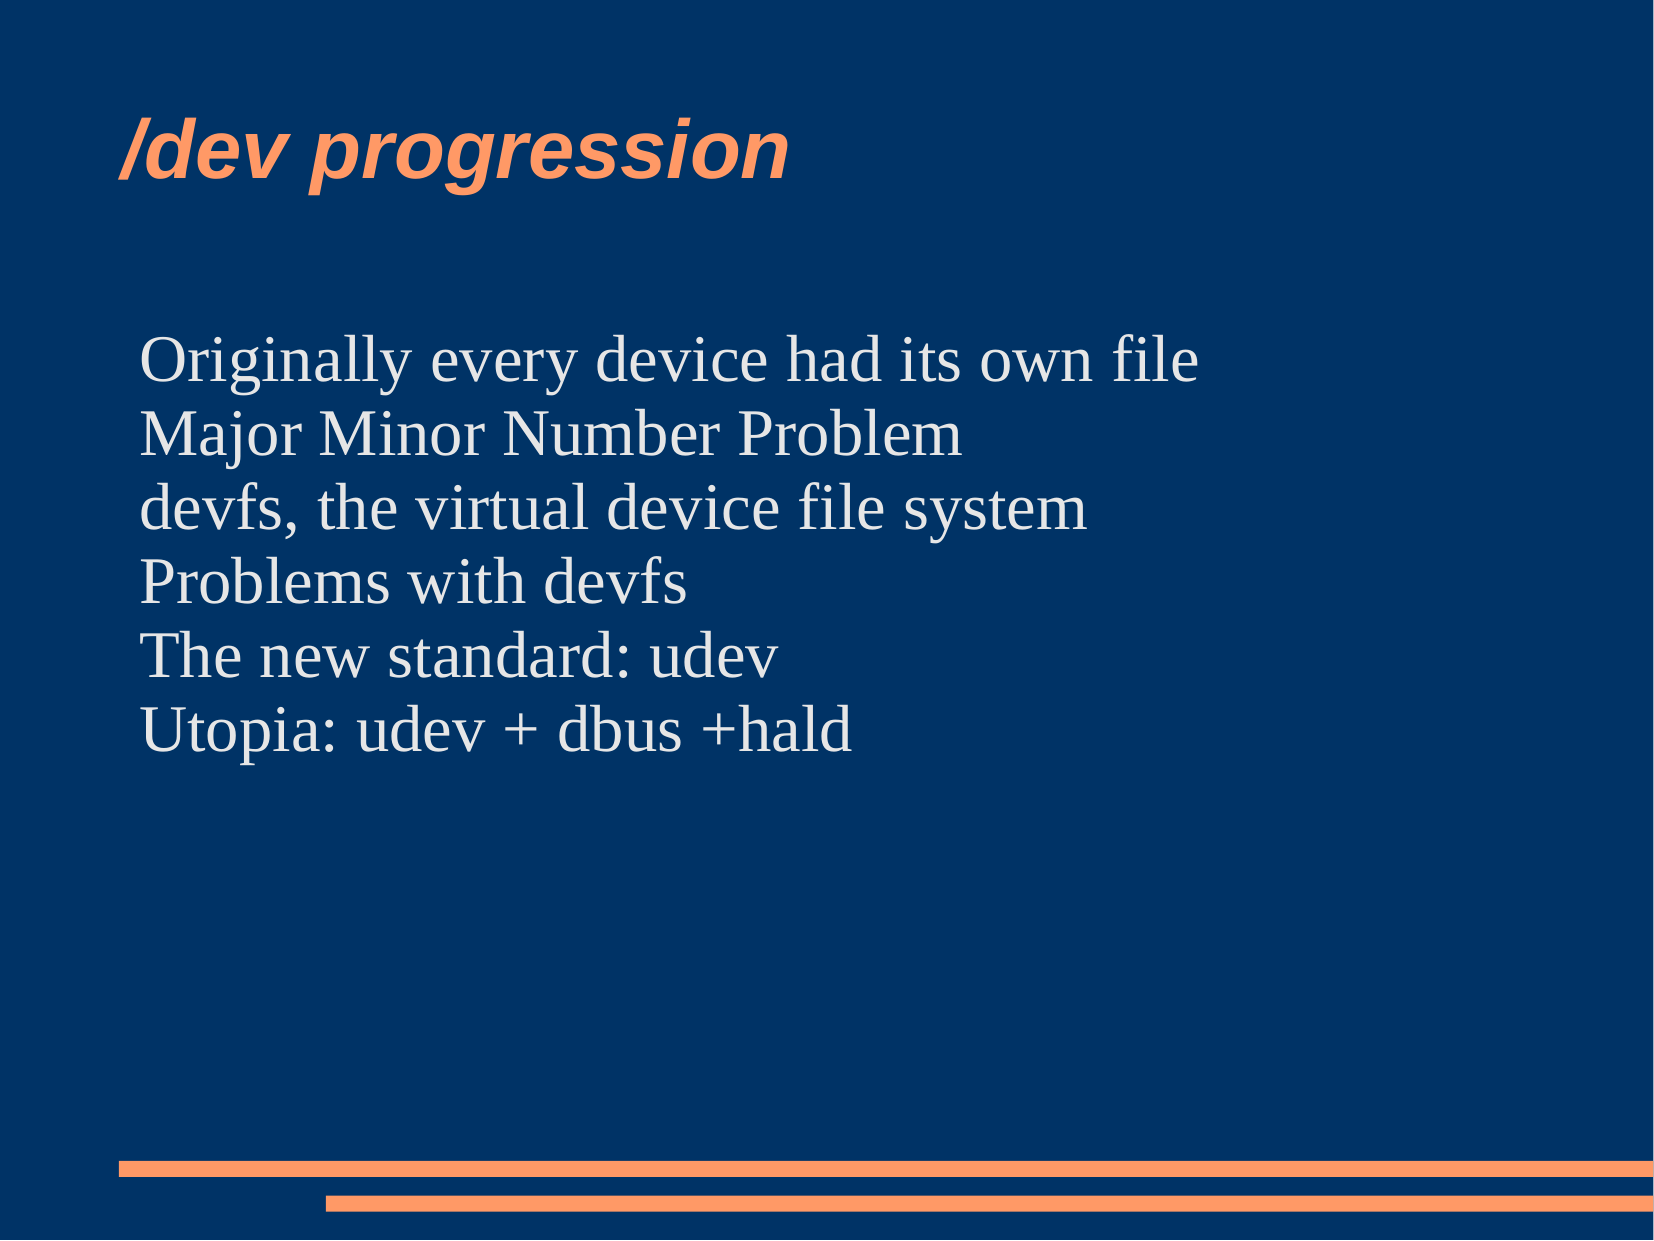

# /dev progression
Originally every device had its own file
Major Minor Number Problem
devfs, the virtual device file system
Problems with devfs
The new standard: udev
Utopia: udev + dbus +hald